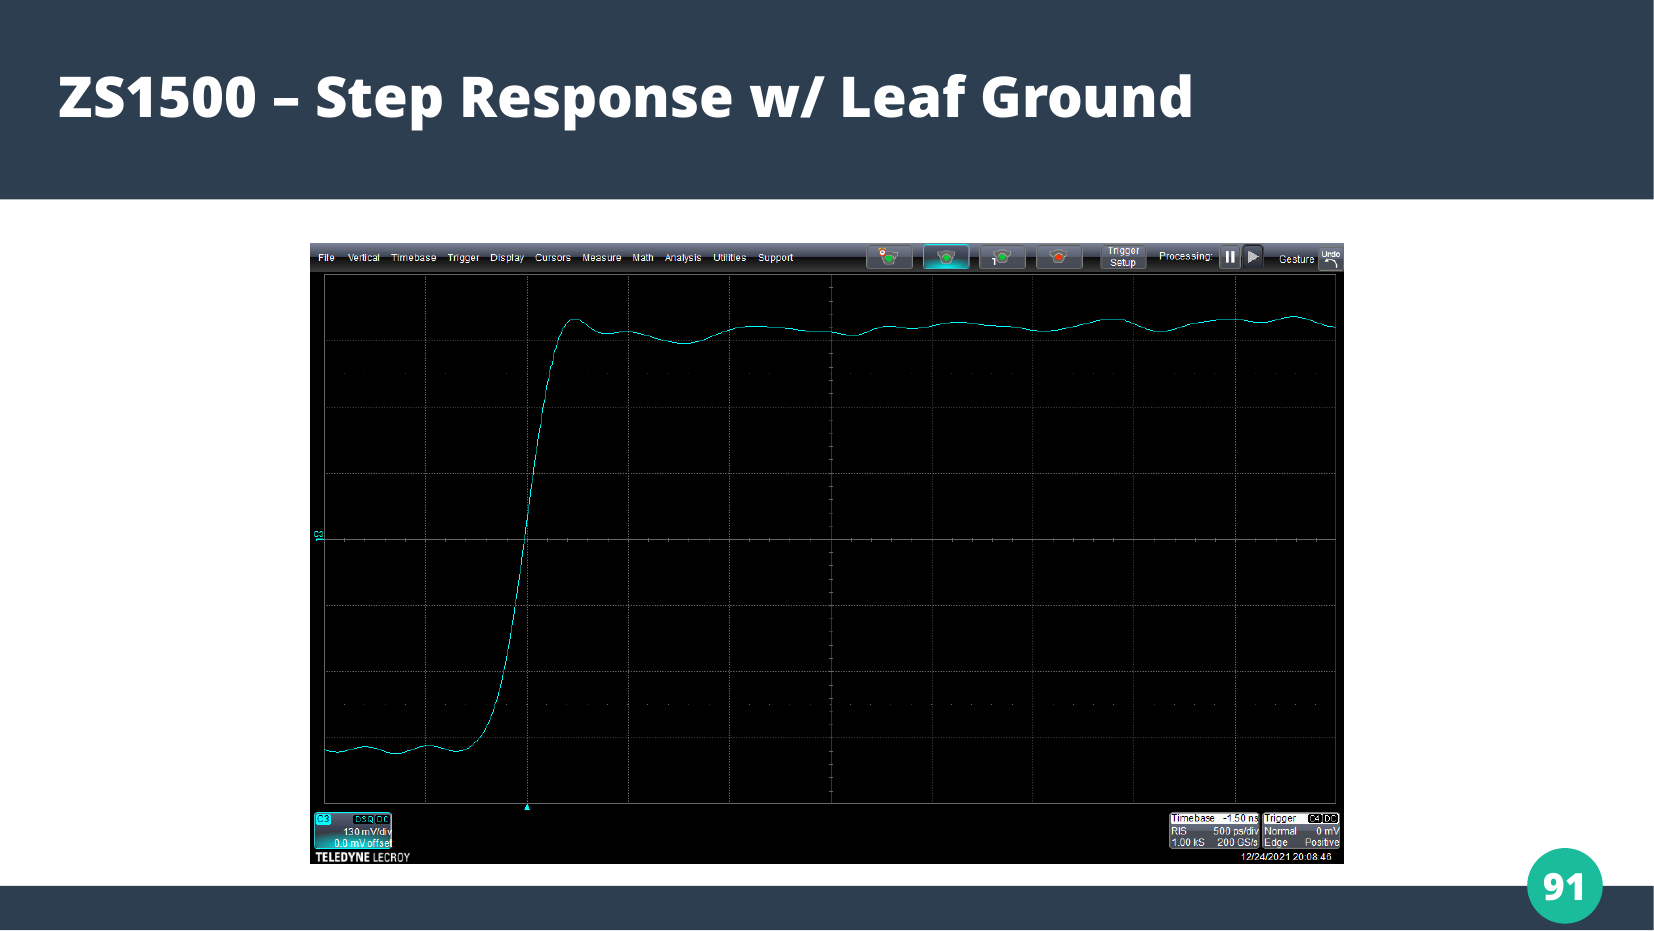

# ZS1500 – Step Response w/ Leaf Ground